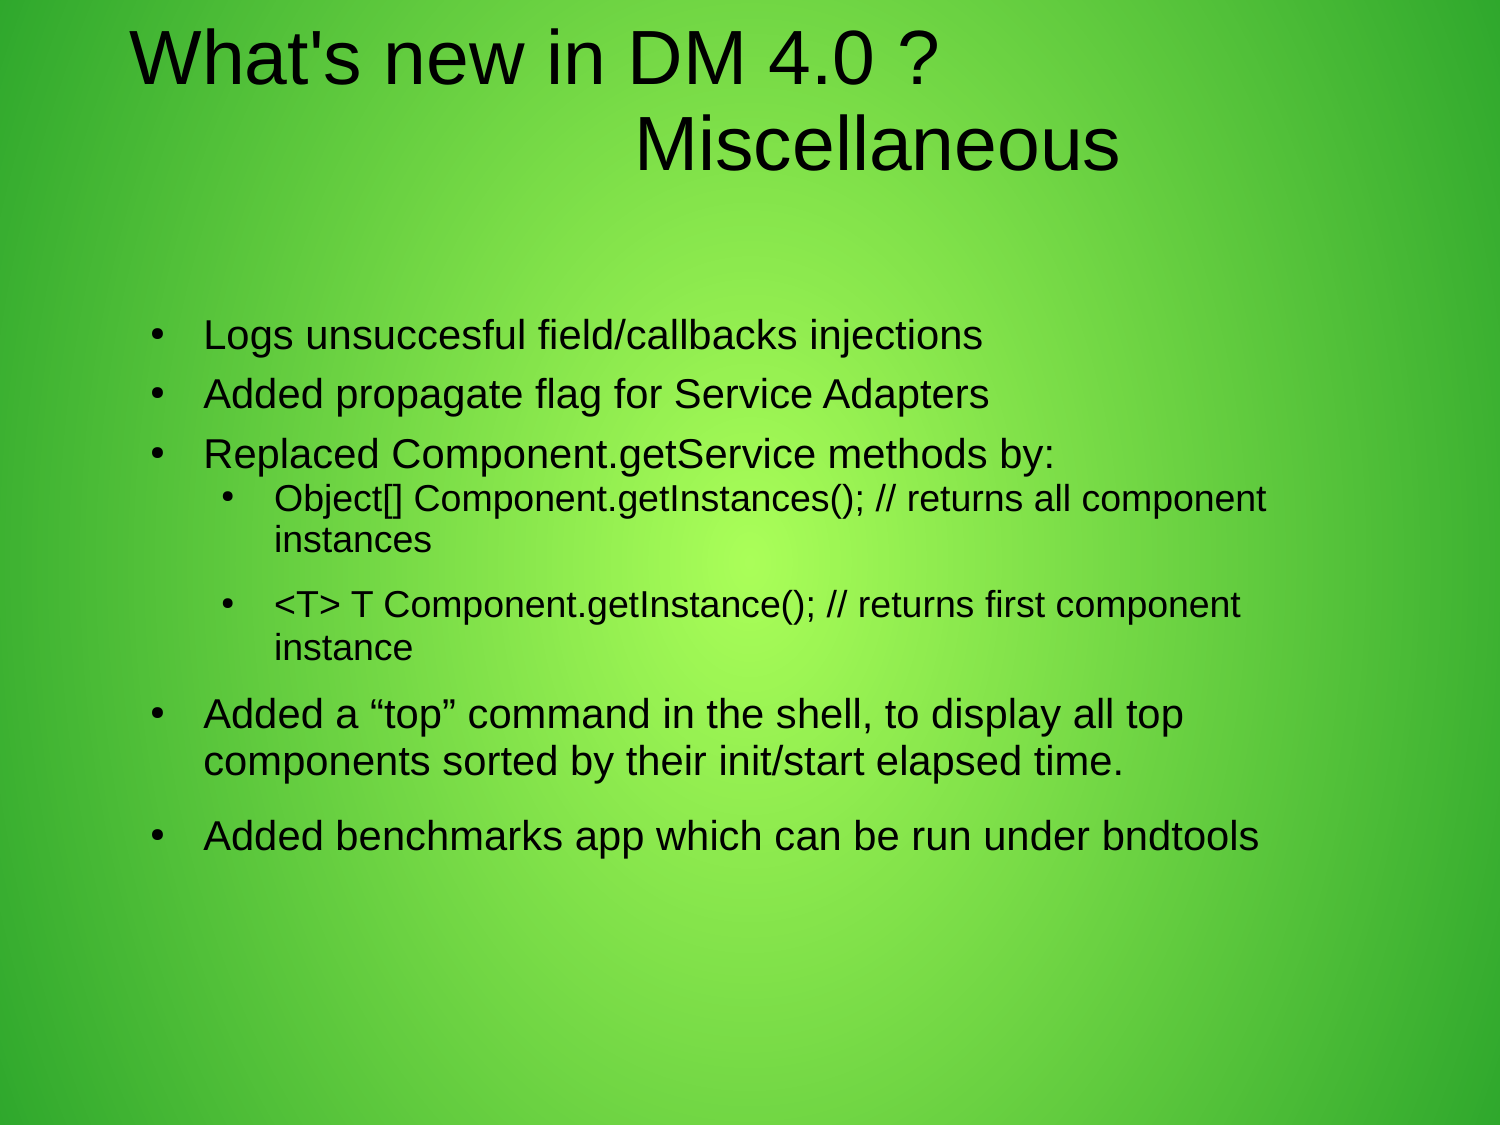

# What's new in DM 4.0 ? Miscellaneous
Logs unsuccesful field/callbacks injections
Added propagate flag for Service Adapters
Replaced Component.getService methods by:
Object[] Component.getInstances(); // returns all component instances
<T> T Component.getInstance(); // returns first component instance
Added a “top” command in the shell, to display all top components sorted by their init/start elapsed time.
Added benchmarks app which can be run under bndtools